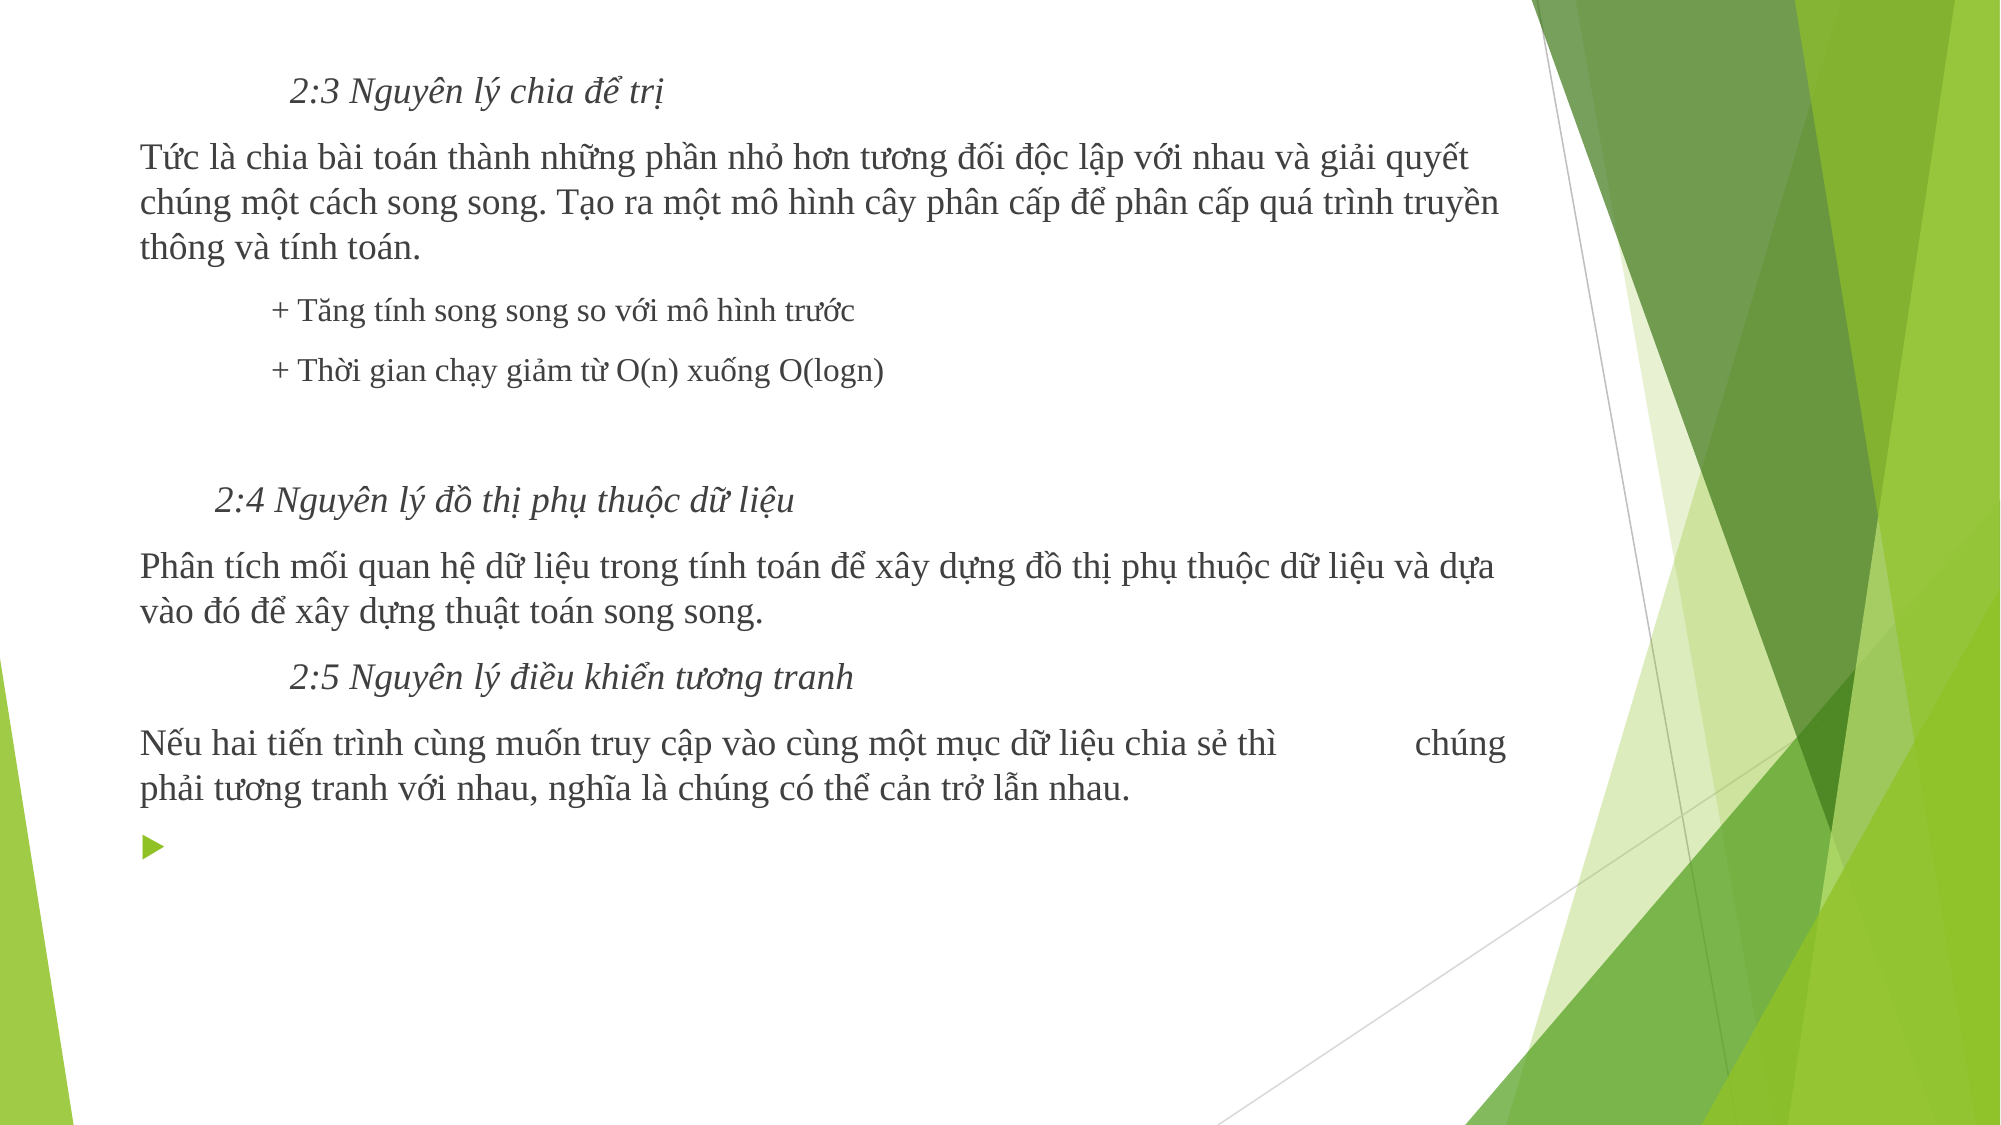

# 2:3 Nguyên lý chia để trị
Tức là chia bài toán thành những phần nhỏ hơn tương đối độc lập với nhau và giải quyết chúng một cách song song. Tạo ra một mô hình cây phân cấp để phân cấp quá trình truyền thông và tính toán.
+ Tăng tính song song so với mô hình trước
+ Thời gian chạy giảm từ O(n) xuống O(logn)
	2:4 Nguyên lý đồ thị phụ thuộc dữ liệu
Phân tích mối quan hệ dữ liệu trong tính toán để xây dựng đồ thị phụ thuộc dữ liệu và dựa vào đó để xây dựng thuật toán song song.
2:5 Nguyên lý điều khiển tương tranh
Nếu hai tiến trình cùng muốn truy cập vào cùng một mục dữ liệu chia sẻ thì 		chúng phải tương tranh với nhau, nghĩa là chúng có thể cản trở lẫn nhau.